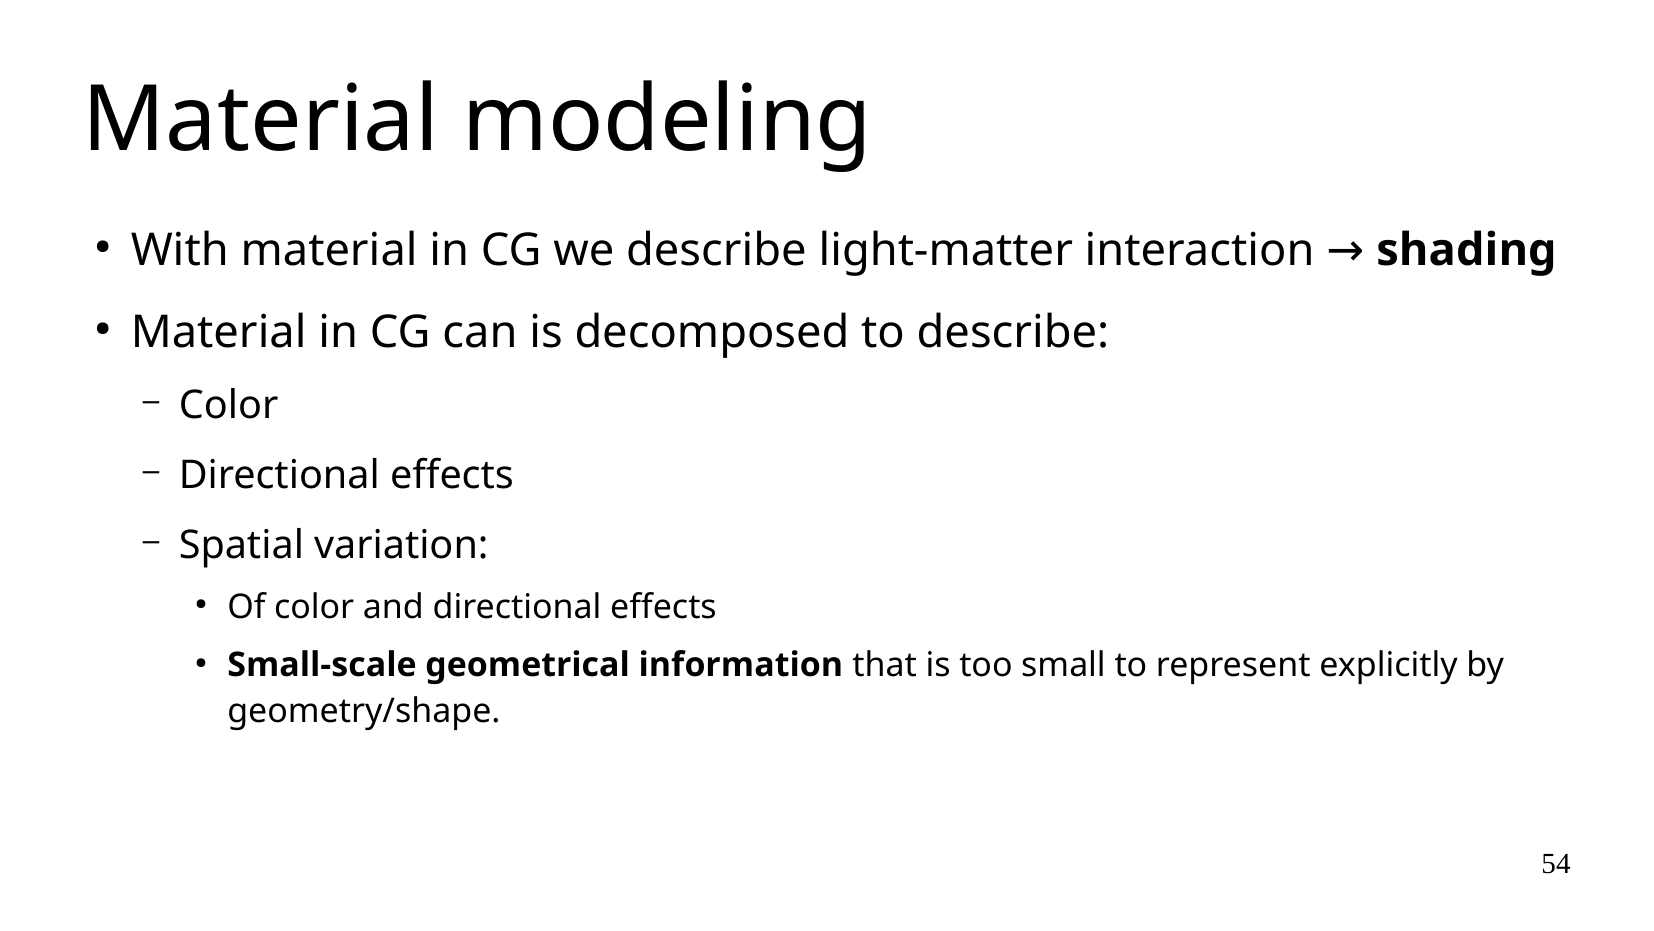

# Material modeling
With material in CG we describe light-matter interaction → shading
Material in CG can is decomposed to describe:
Color
Directional effects
Spatial variation:
Of color and directional effects
Small-scale geometrical information that is too small to represent explicitly by geometry/shape.
54